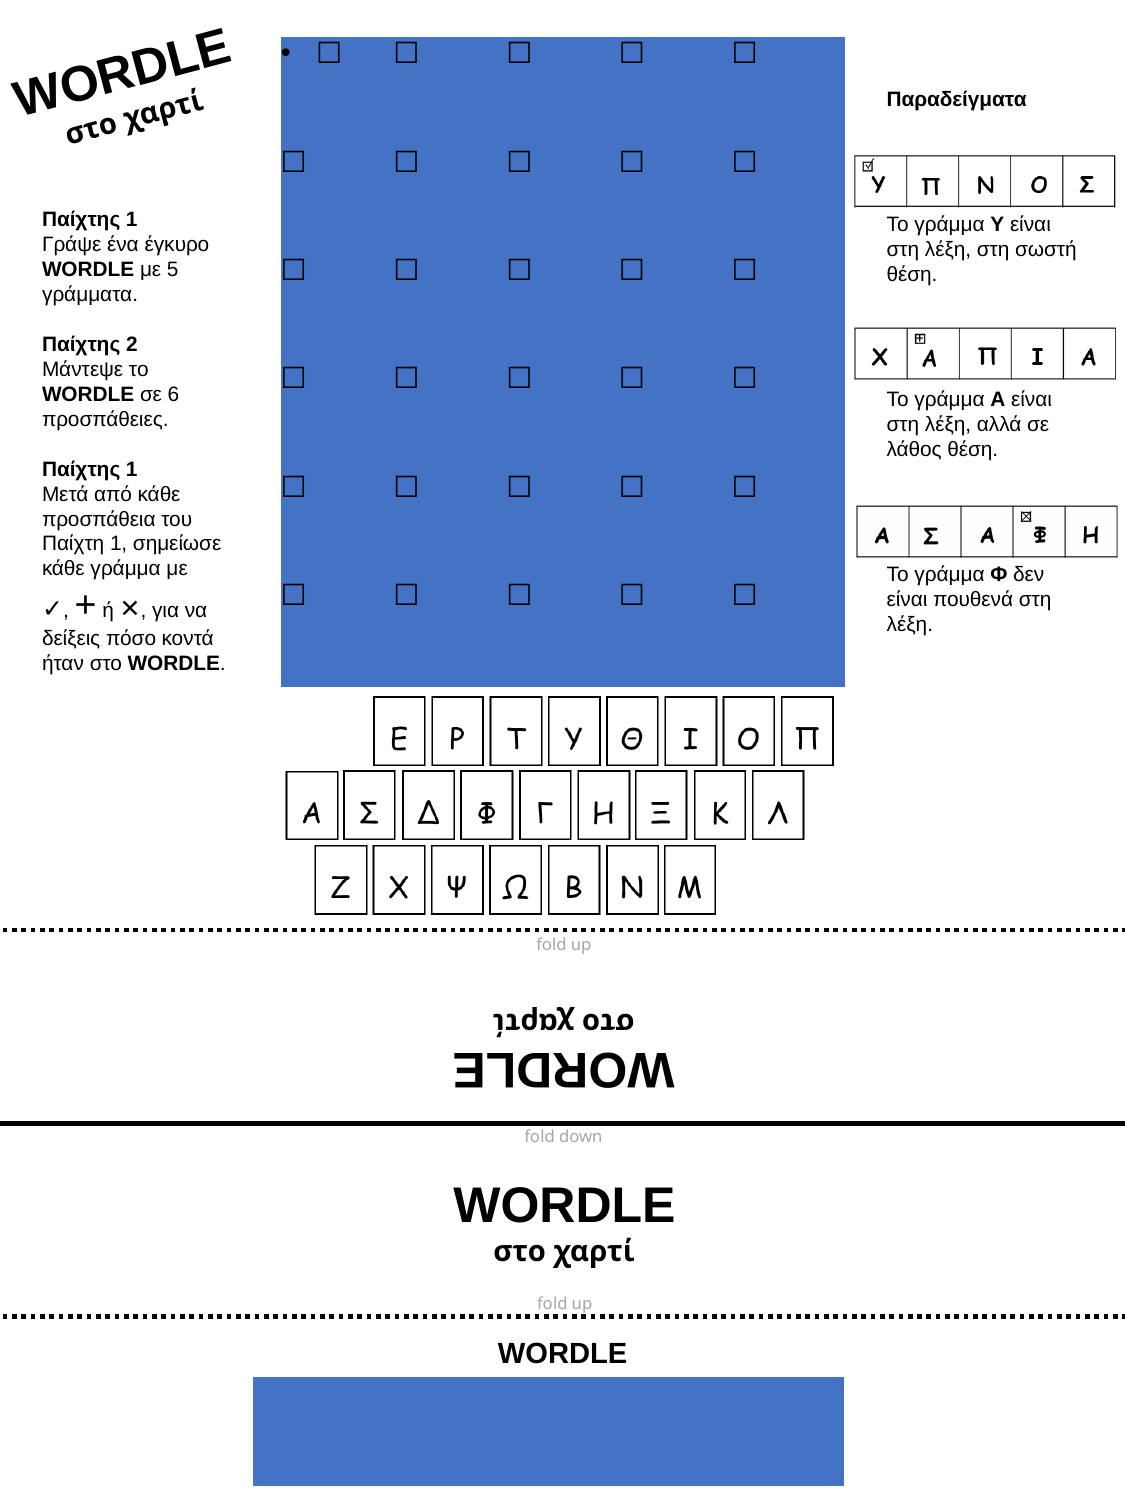

WORDLE
στο χαρτί
Παραδείγματα
WEARY
Το γράμμα Υ είναι στη λέξη, στη σωστή θέση.
PILLS
Το γράμμα Α είναι στη λέξη, αλλά σε λάθος θέση.
VAGUE
Το γράμμα Φ δεν είναι πουθενά στη λέξη.
| ☐ | ☐ | ☐ | ☐ | ☐ |
| --- | --- | --- | --- | --- |
| ☐ | ☐ | ☐ | ☐ | ☐ |
| ☐ | ☐ | ☐ | ☐ | ☐ |
| ☐ | ☐ | ☐ | ☐ | ☐ |
| ☐ | ☐ | ☐ | ☐ | ☐ |
| ☐ | ☐ | ☐ | ☐ | ☐ |
✓
Παίχτης 1
Γράψε ένα έγκυρο WORDLE με 5 γράμματα.
Παίχτης 2
Μάντεψε το WORDLE σε 6 προσπάθειες.
Παίχτης 1
Μετά από κάθε προσπάθεια του Παίχτη 1, σημείωσε κάθε γράμμα με
✓, + ή ✕, για να δείξεις πόσο κοντά ήταν στο WORDLE.
Ν
Ο
Σ
Υ
Π
+
Π
Ι
Α
Χ
Α
✕
Α
Φ
Η
Α
Σ
fold up
WORDLE
στο χαρτί
fold down
WORDLE
στο χαρτί
fold up
WORDLE
| | | | | |
| --- | --- | --- | --- | --- |